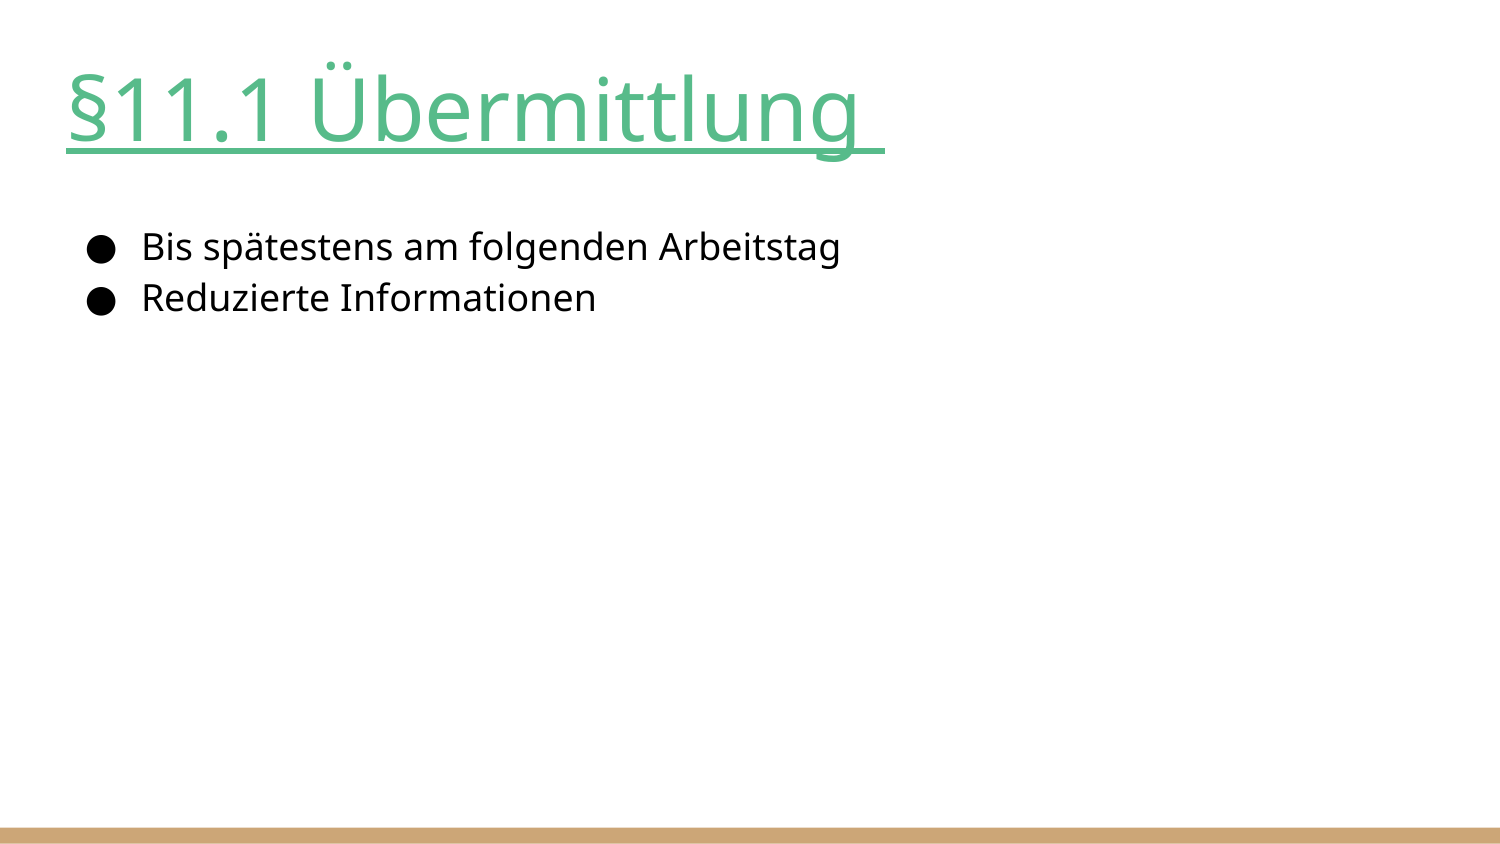

# §11.1 Übermittlung
Bis spätestens am folgenden Arbeitstag
Reduzierte Informationen